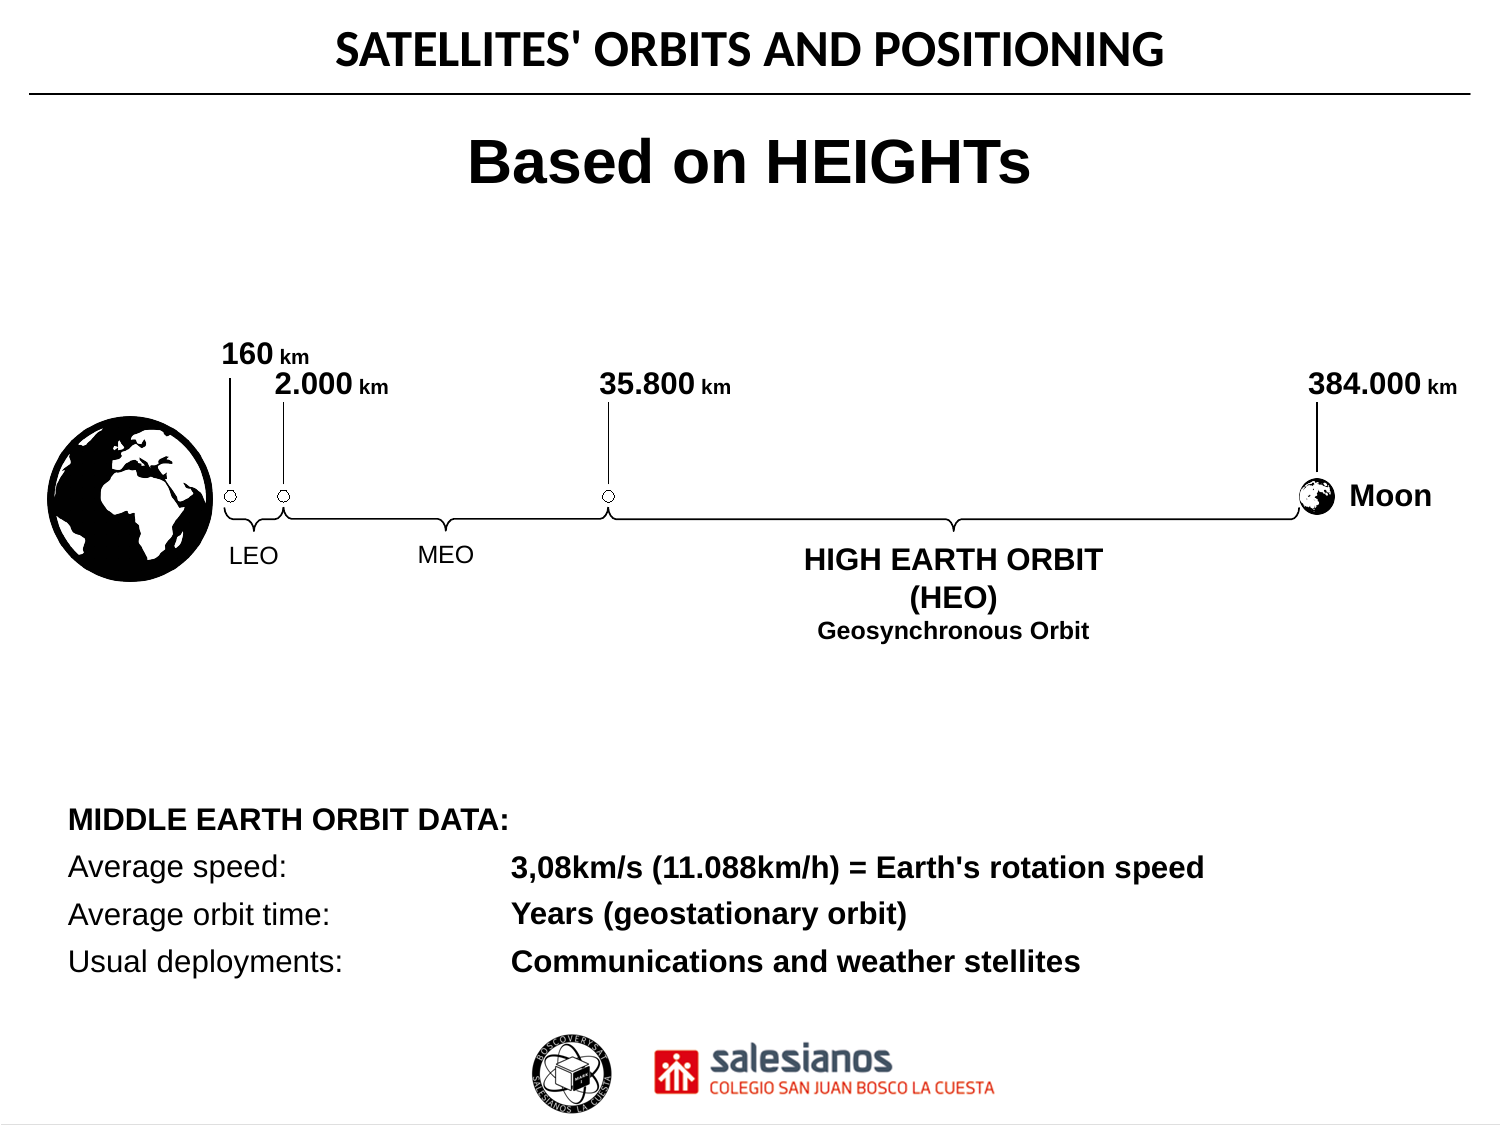

SATELLITES' ORBITS AND POSITIONING
Based on HEIGHTs
160 km
2.000 km
35.800 km
384.000 km
Moon
MEO
LEO
HIGH EARTH ORBIT
(HEO)
Geosynchronous Orbit
MIDDLE EARTH ORBIT DATA:
Average speed:
3,08km/s (11.088km/h) = Earth's rotation speed
Years (geostationary orbit)
Average orbit time:
Usual deployments:
Communications and weather stellites